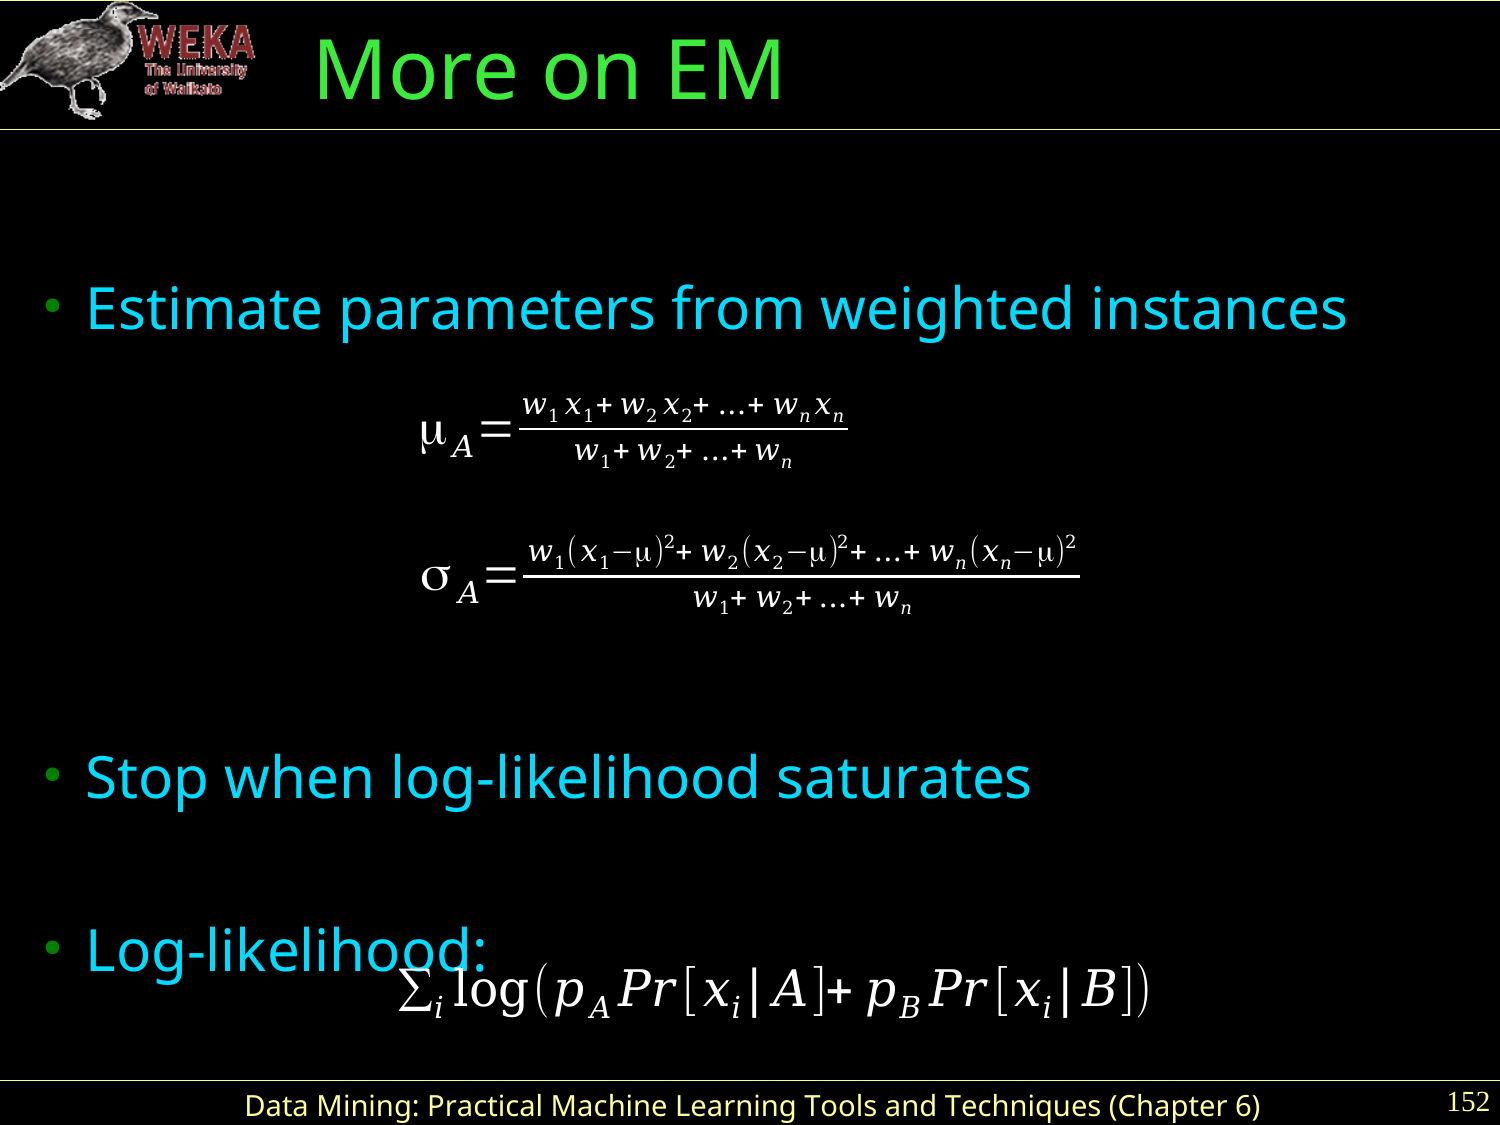

# More on EM
Estimate parameters from weighted instances
Stop when log-likelihood saturates
Log-likelihood:
Data Mining: Practical Machine Learning Tools and Techniques (Chapter 6)
152